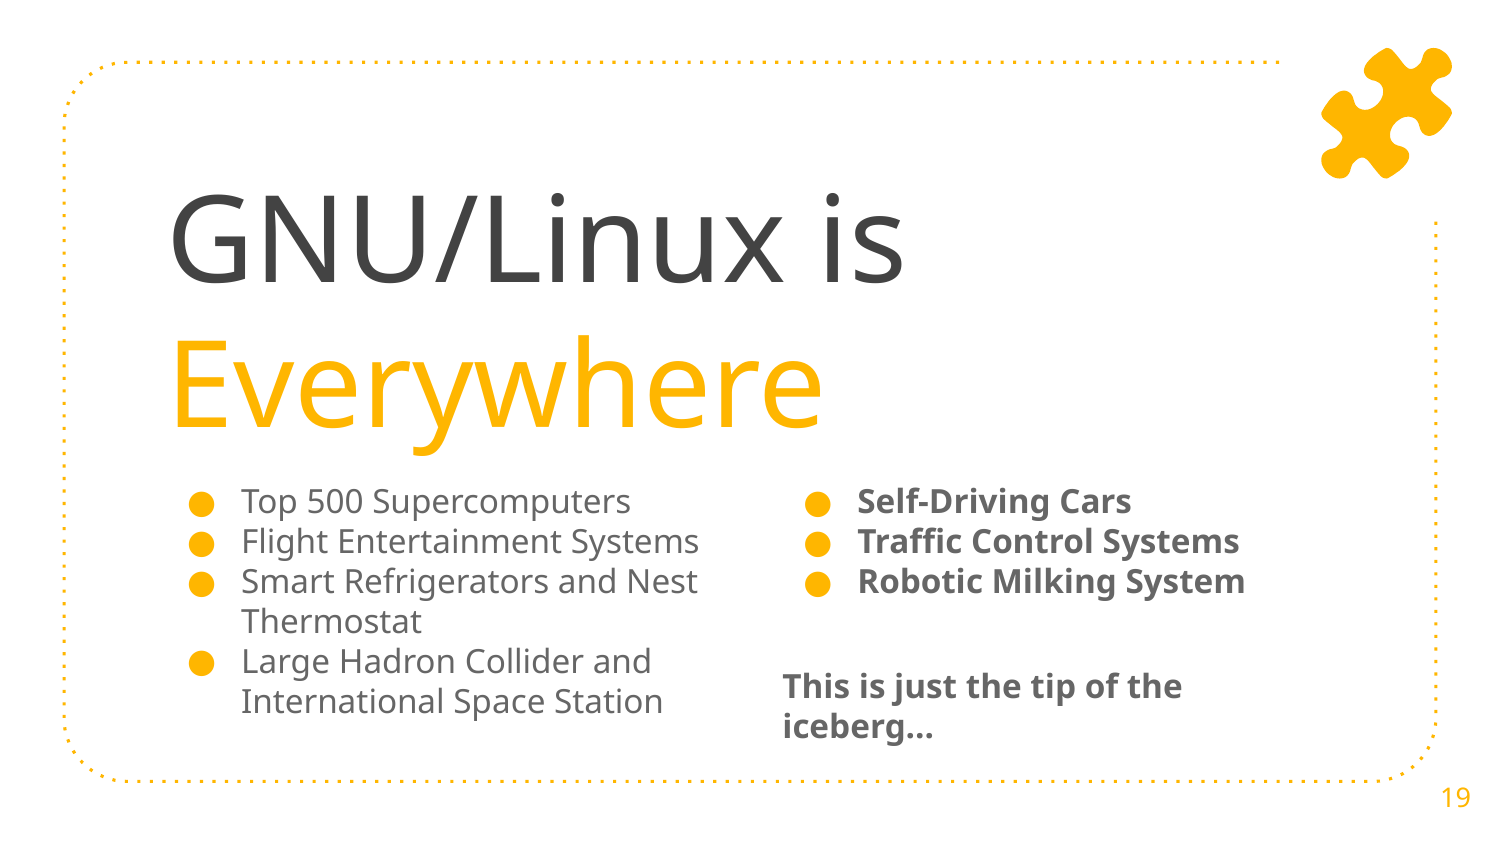

GNU/Linux is Everywhere
# Top 500 Supercomputers
Flight Entertainment Systems
Smart Refrigerators and Nest Thermostat
Large Hadron Collider and International Space Station
Self-Driving Cars
Traffic Control Systems
Robotic Milking System
This is just the tip of the iceberg…